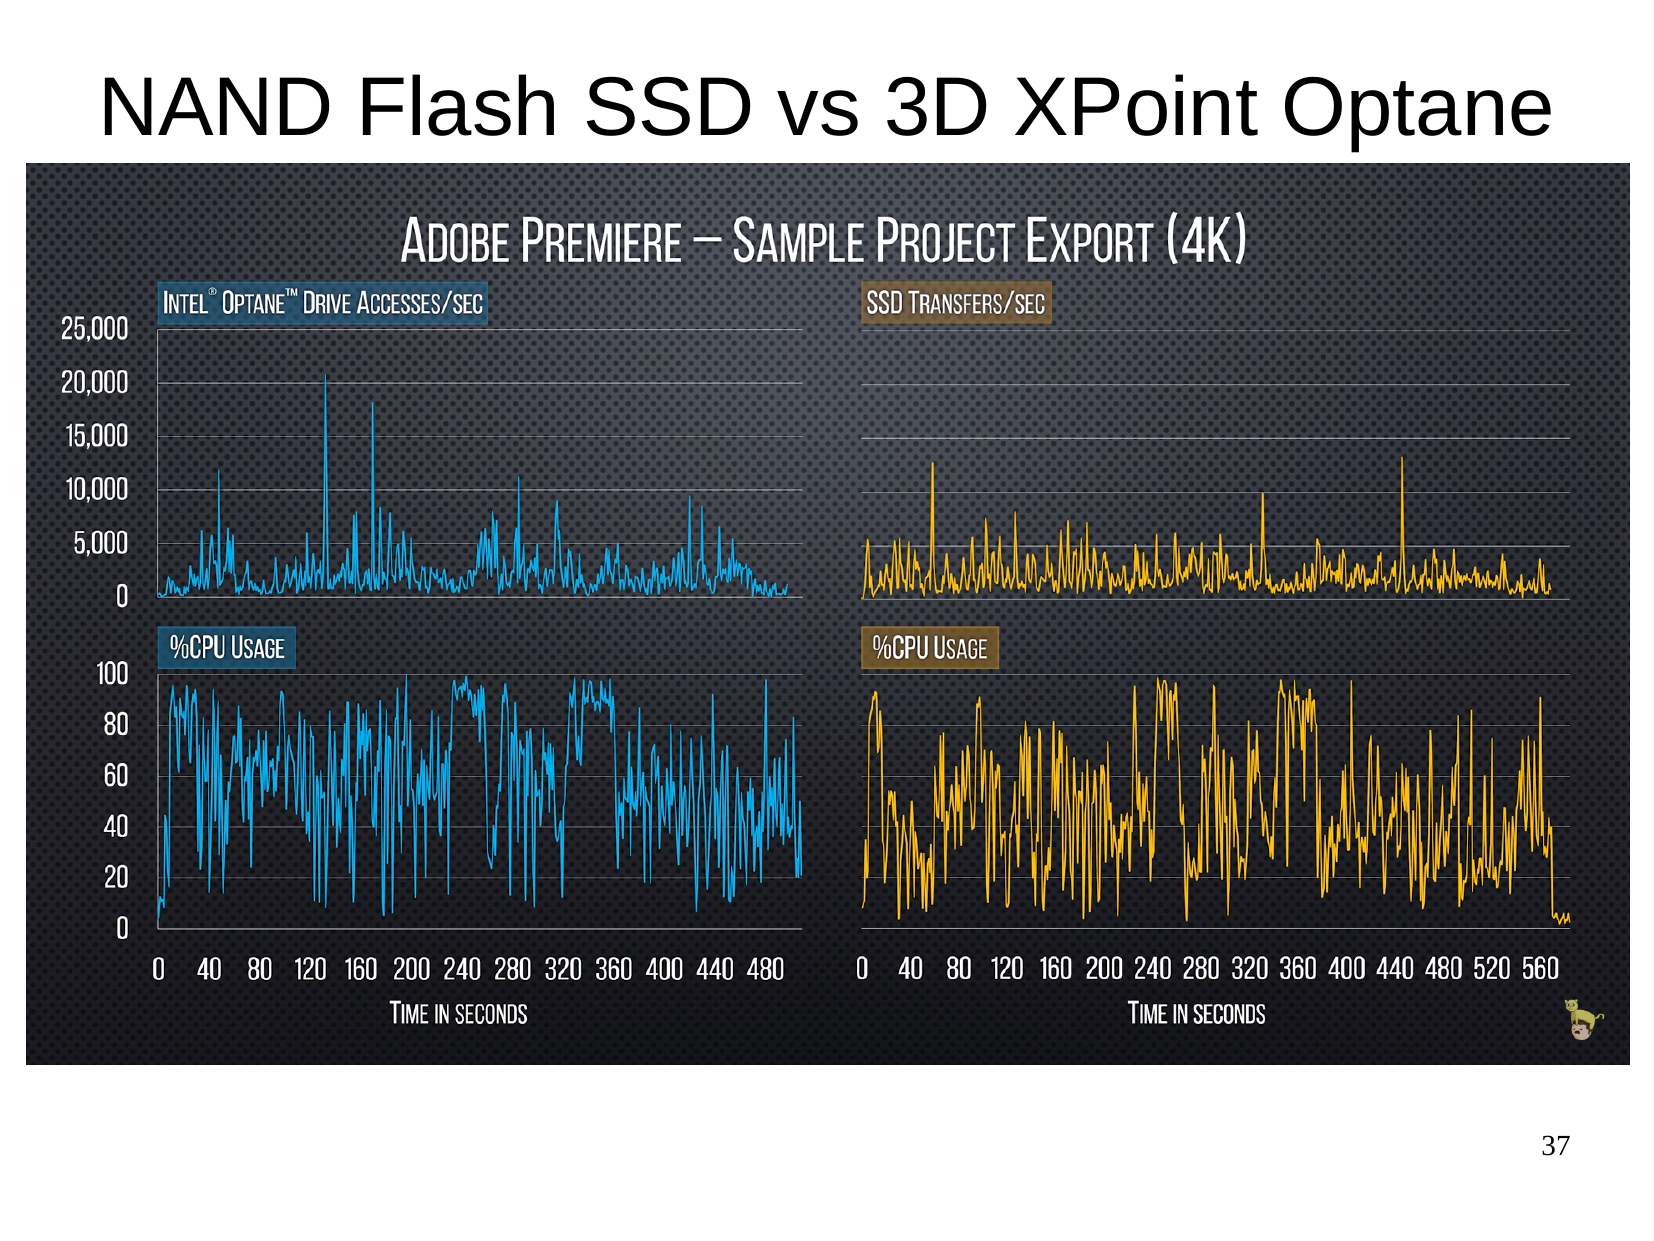

# NAND Flash SSD vs 3D XPoint Optane (as a Main Memory)
37